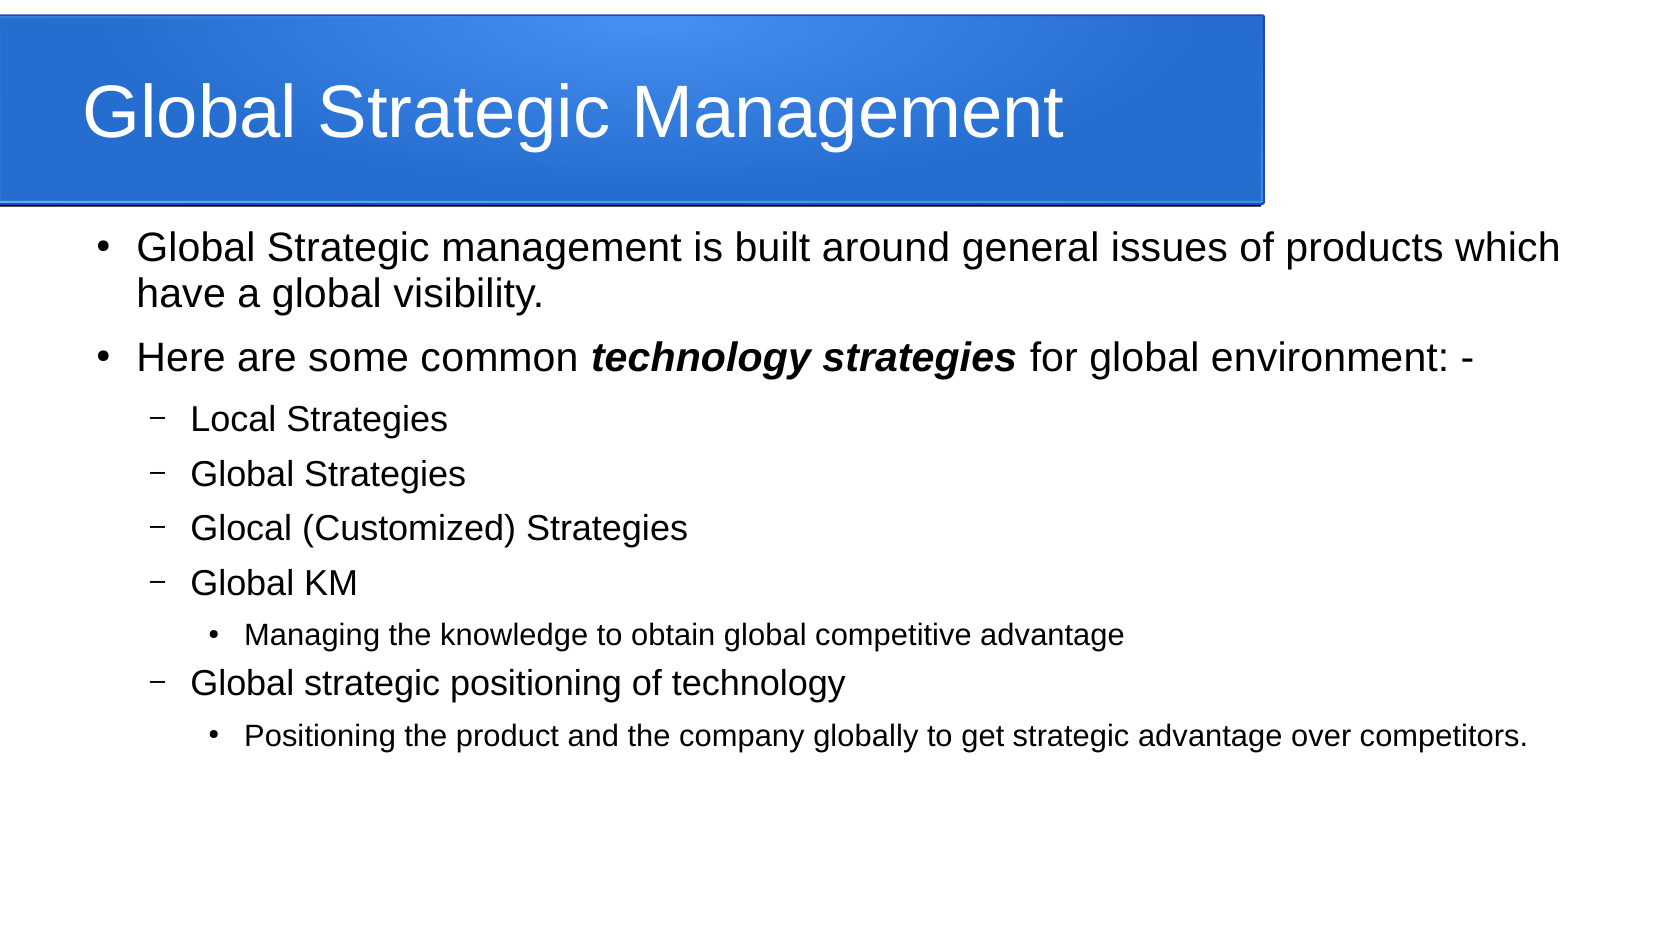

# Global Strategic Management
Global Strategic management is built around general issues of products which have a global visibility.
Here are some common technology strategies for global environment: -
Local Strategies
Global Strategies
Glocal (Customized) Strategies
Global KM
Managing the knowledge to obtain global competitive advantage
Global strategic positioning of technology
Positioning the product and the company globally to get strategic advantage over competitors.